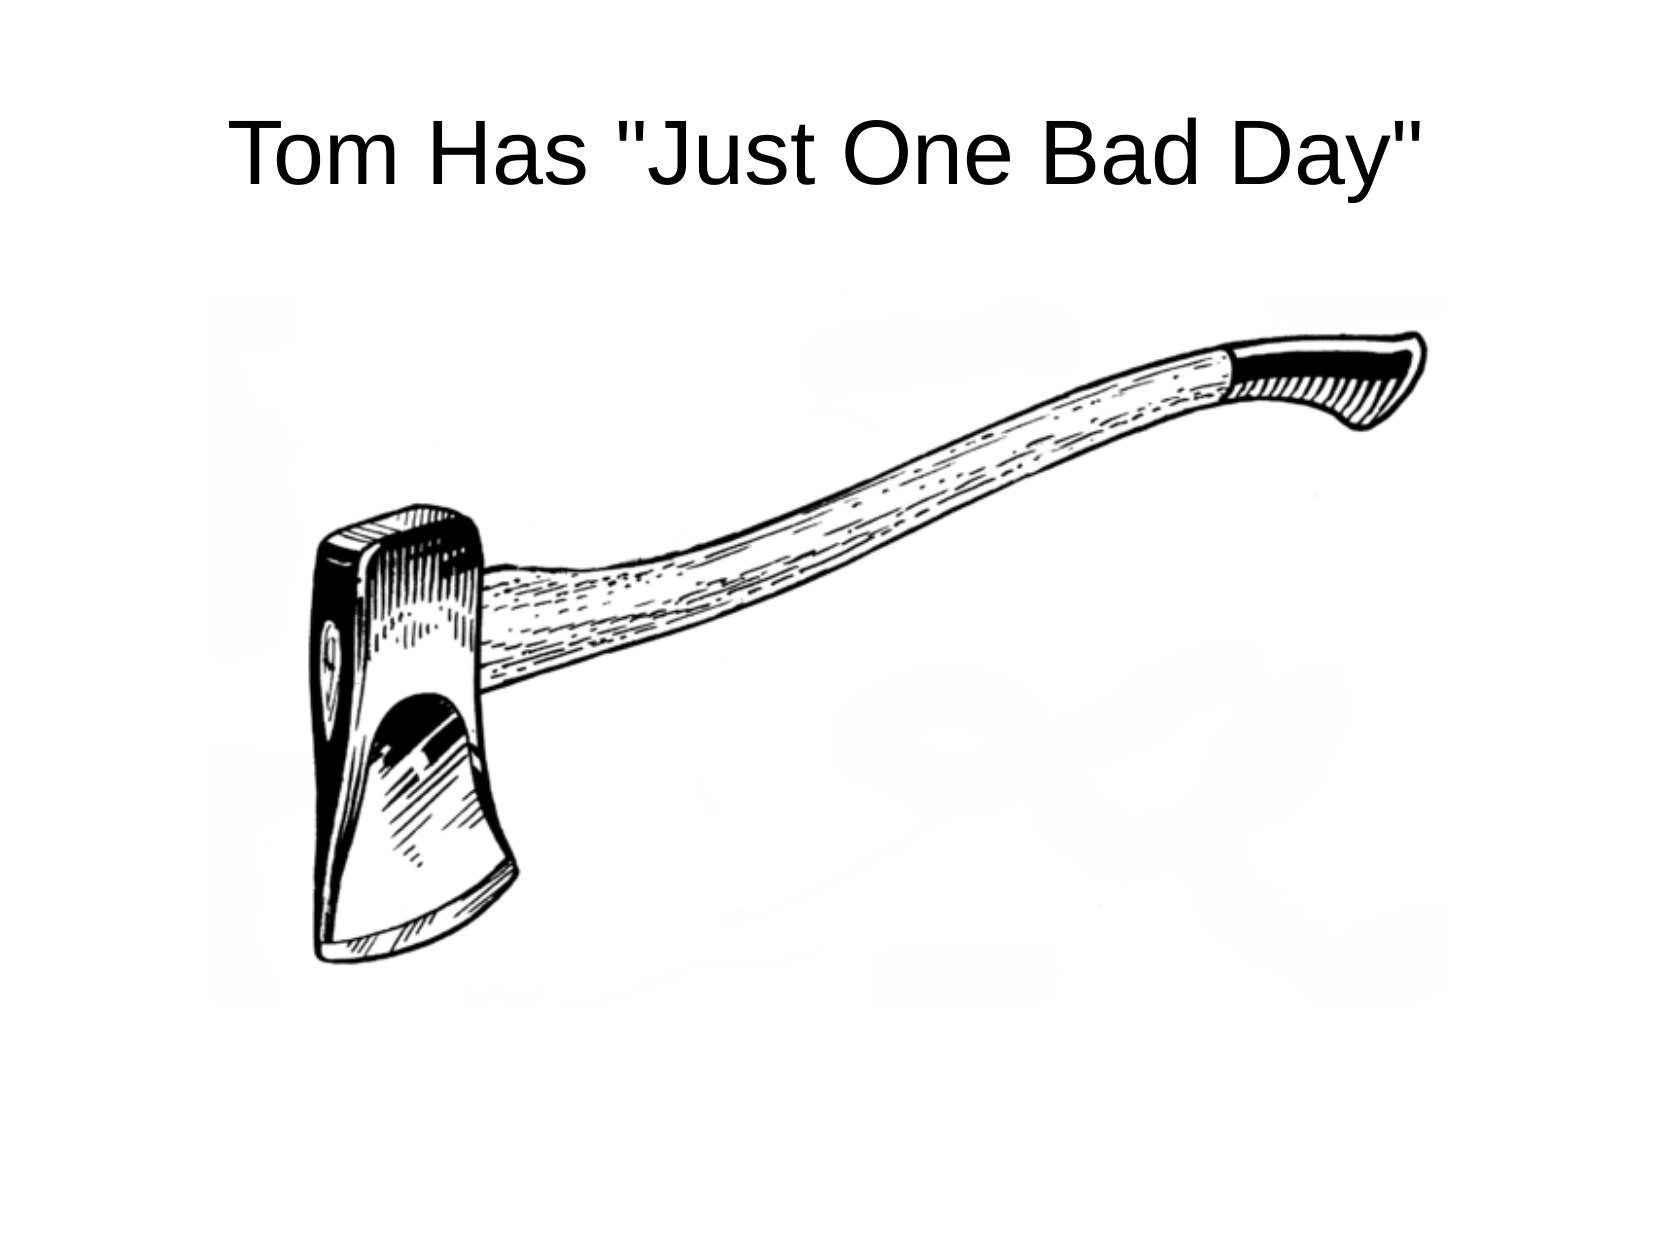

# Tom Has "Just One Bad Day"